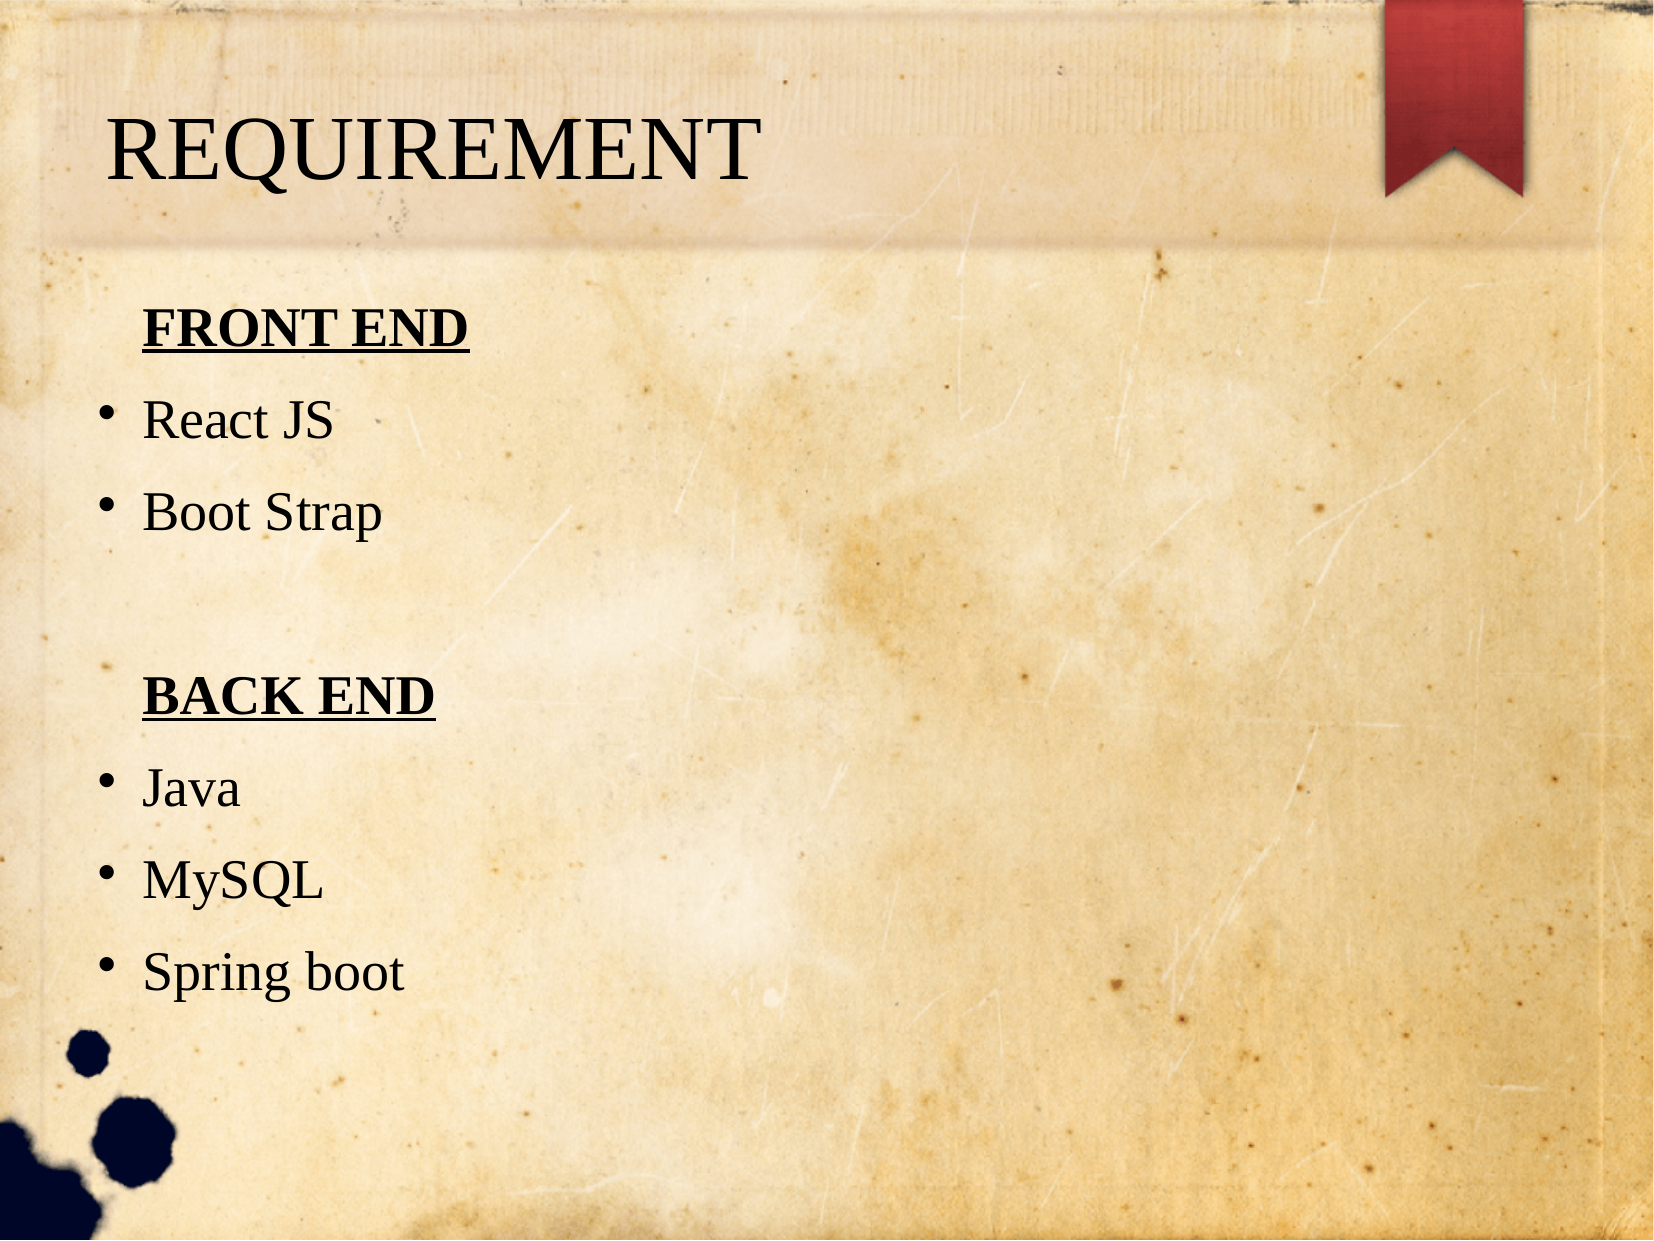

REQUIREMENT
FRONT END
React JS
Boot Strap
BACK END
Java
MySQL
Spring boot